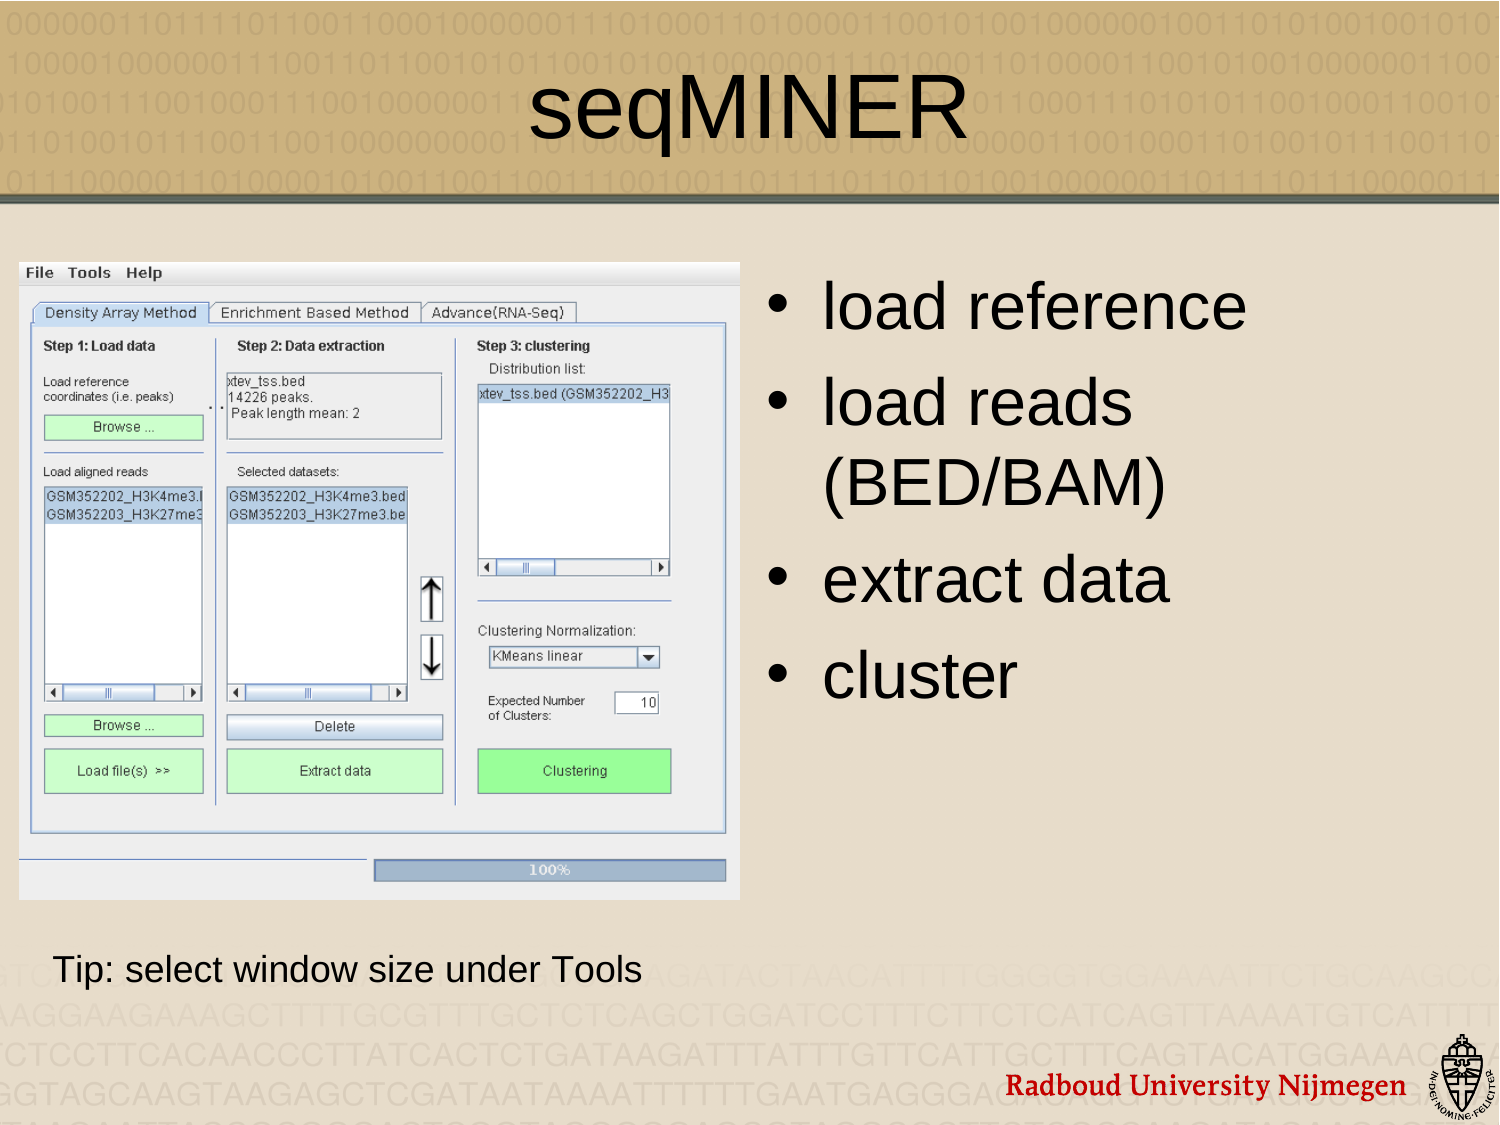

# seqMINER
load reference
load reads (BED/BAM)
extract data
cluster
Tip: select window size under Tools